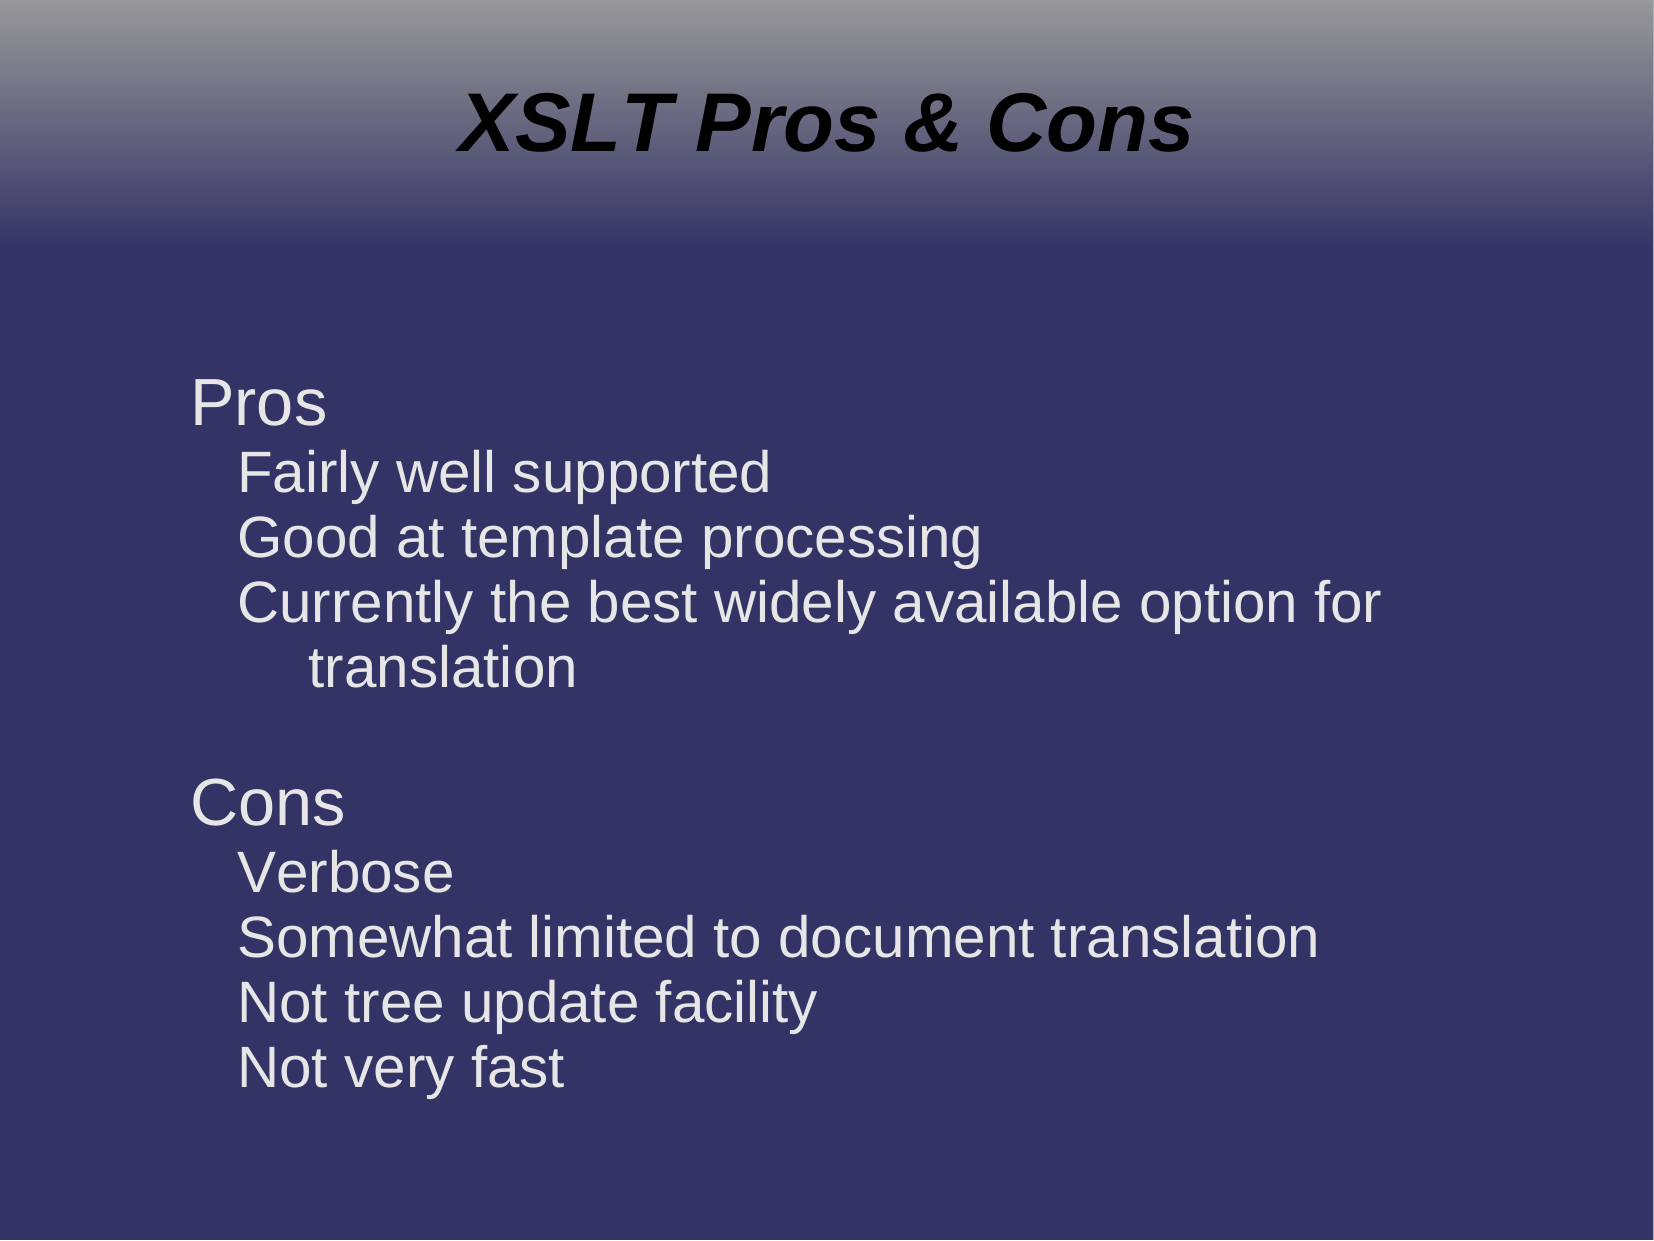

# XSLT Pros & Cons
Pros
Fairly well supported
Good at template processing
Currently the best widely available option for translation
Cons
Verbose
Somewhat limited to document translation
Not tree update facility
Not very fast